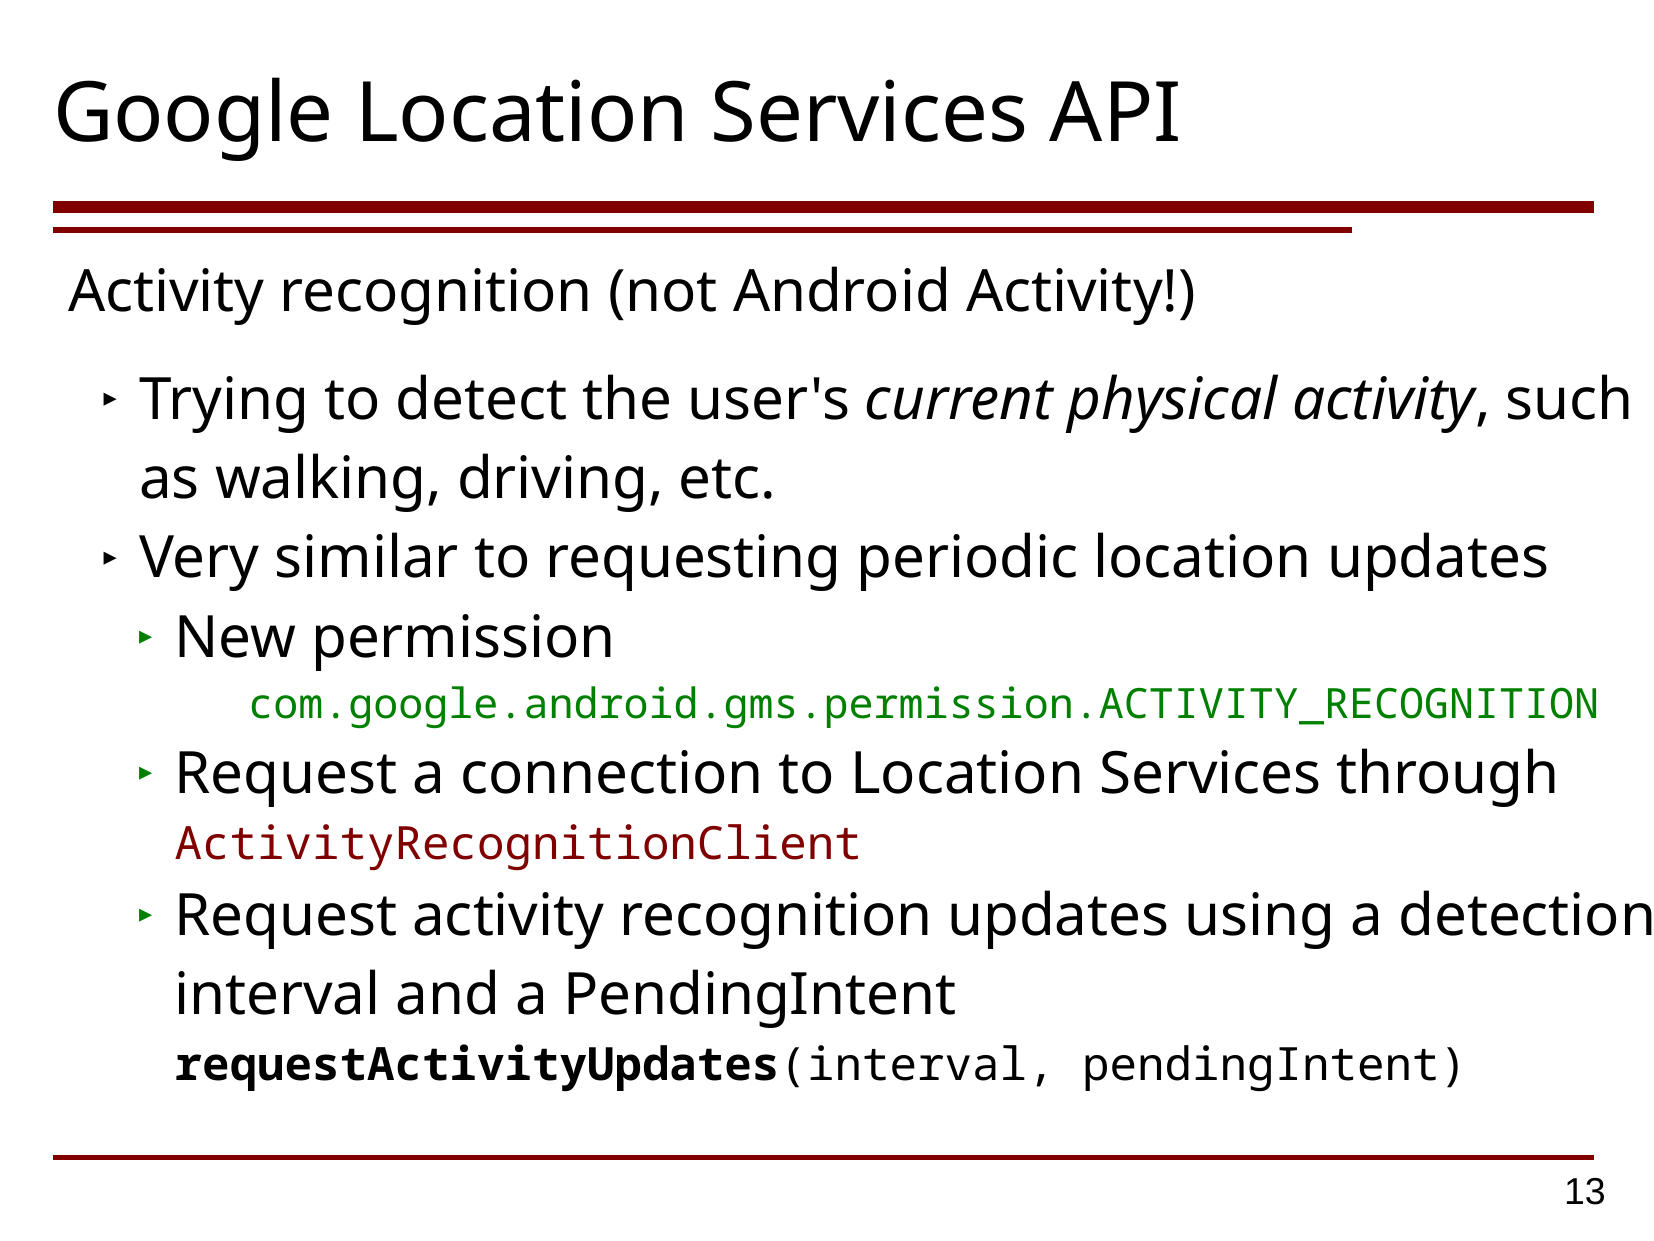

# Google Location Services API
Activity recognition (not Android Activity!)
Trying to detect the user's current physical activity, such
as walking, driving, etc.
Very similar to requesting periodic location updates
New permission
	com.google.android.gms.permission.ACTIVITY_RECOGNITION
Request a connection to Location Services through
ActivityRecognitionClient
Request activity recognition updates using a detection
interval and a PendingIntent
requestActivityUpdates(interval, pendingIntent)